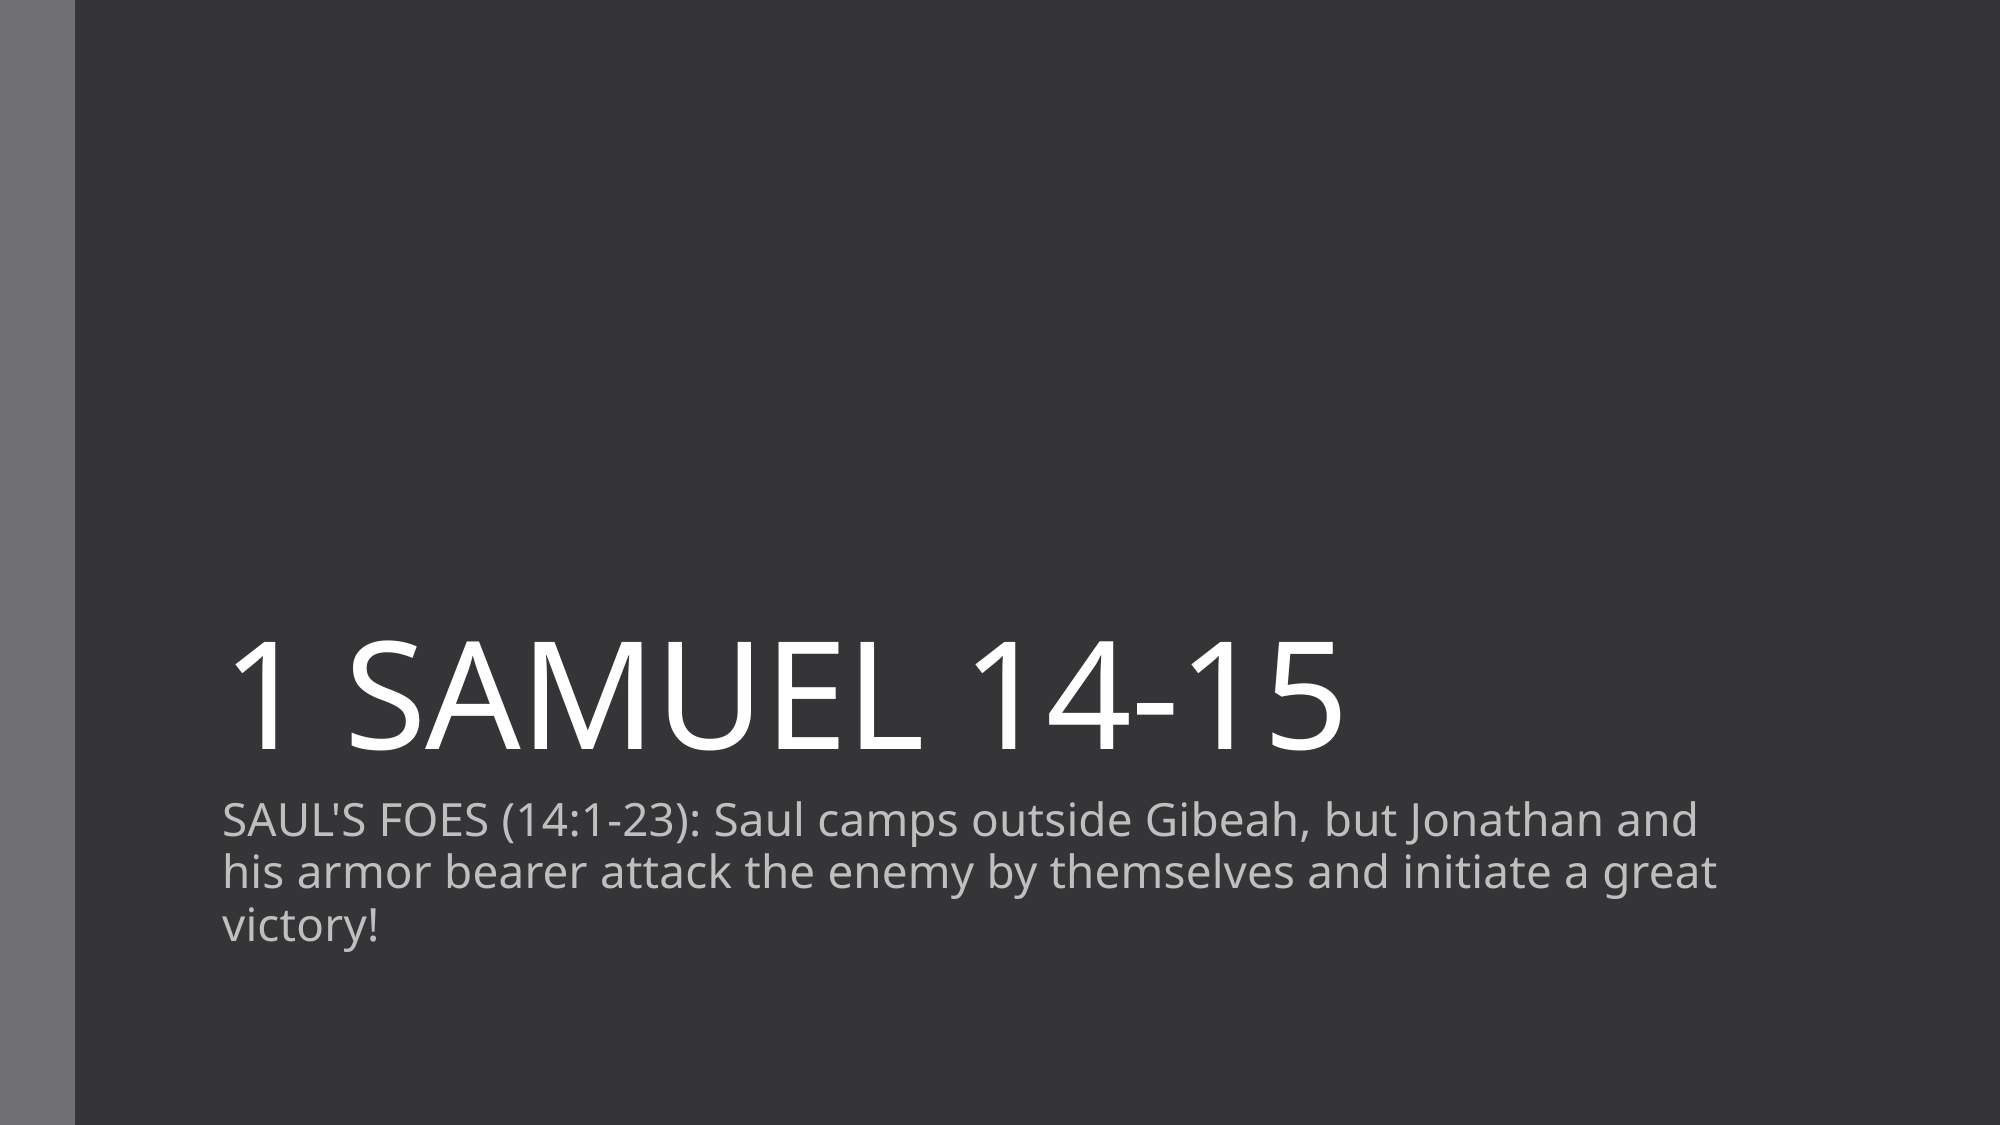

# 1 SAMUEL 14-15
SAUL'S FOES (14:1-23): Saul camps outside Gibeah, but Jonathan and his armor bearer attack the enemy by themselves and initiate a great victory!